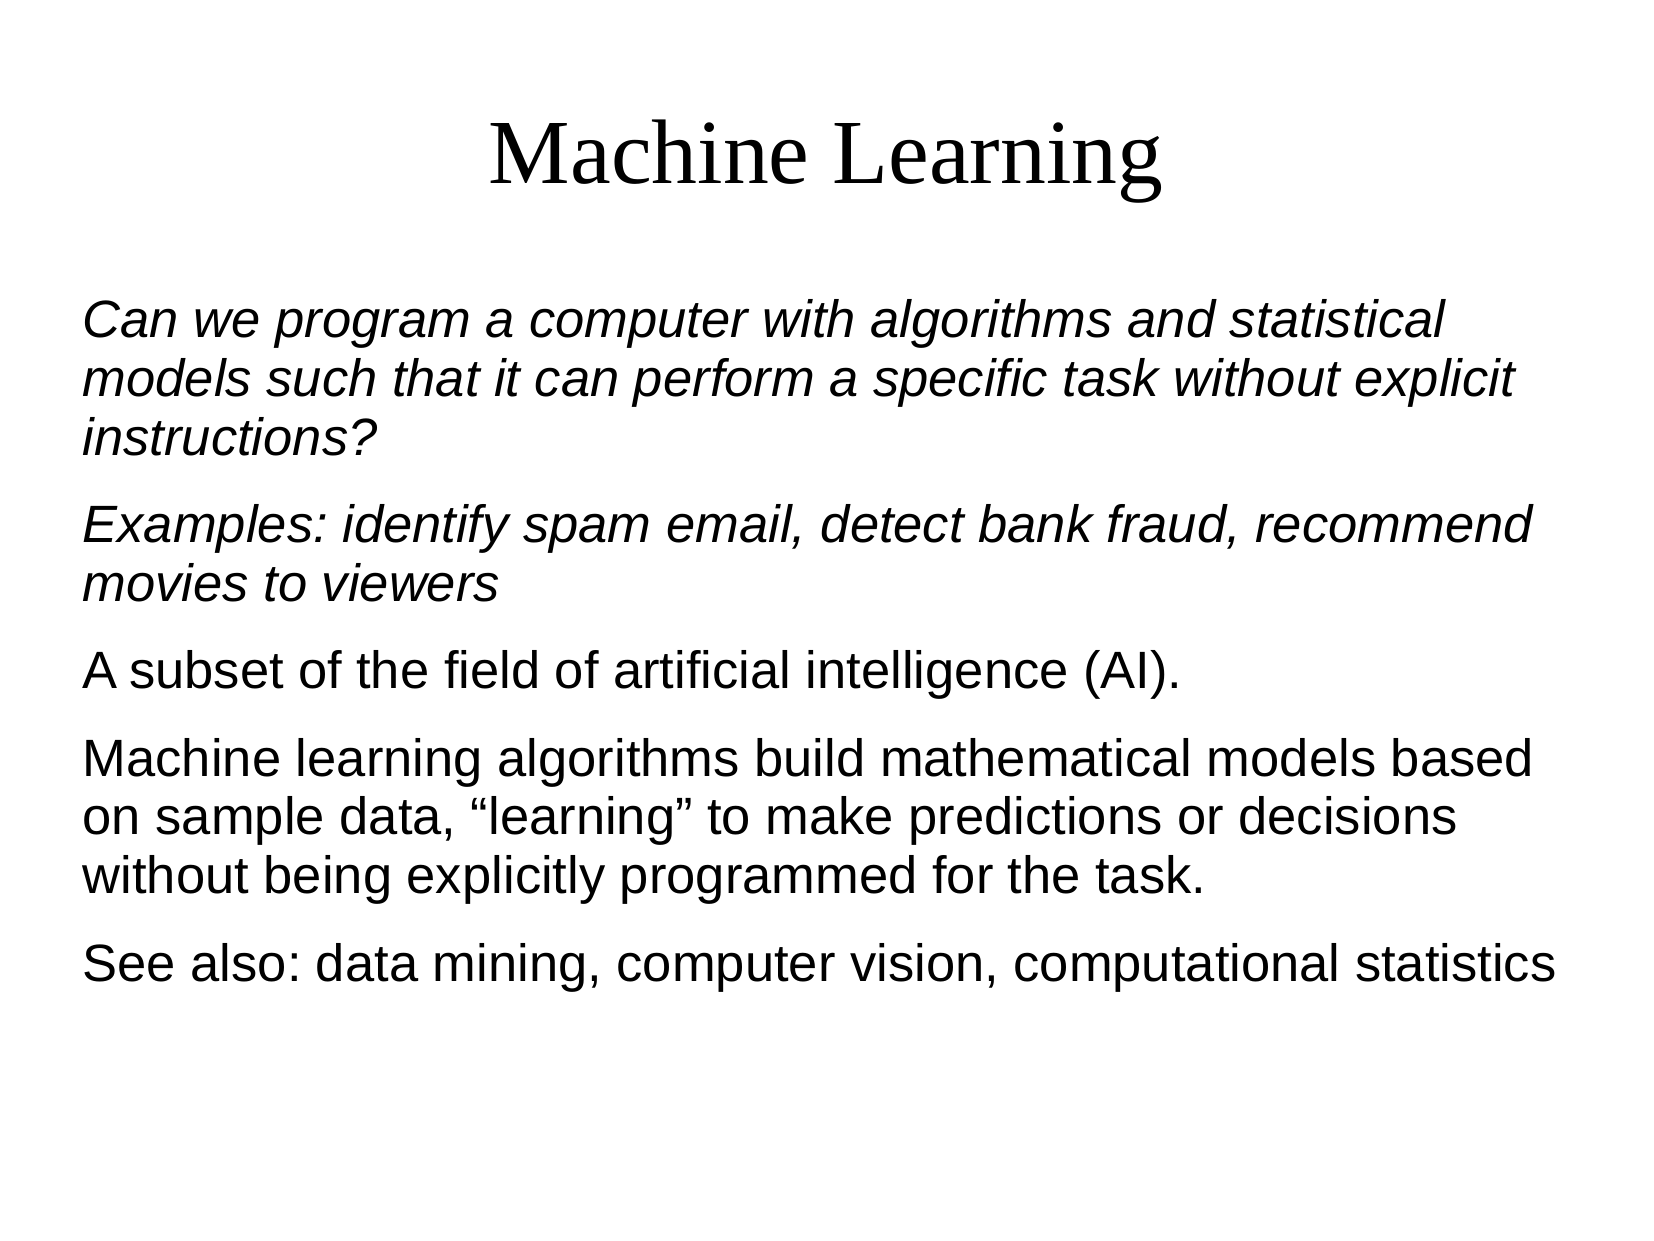

# Machine Learning
Can we program a computer with algorithms and statistical models such that it can perform a specific task without explicit instructions?
Examples: identify spam email, detect bank fraud, recommend movies to viewers
A subset of the field of artificial intelligence (AI).
Machine learning algorithms build mathematical models based on sample data, “learning” to make predictions or decisions without being explicitly programmed for the task.
See also: data mining, computer vision, computational statistics